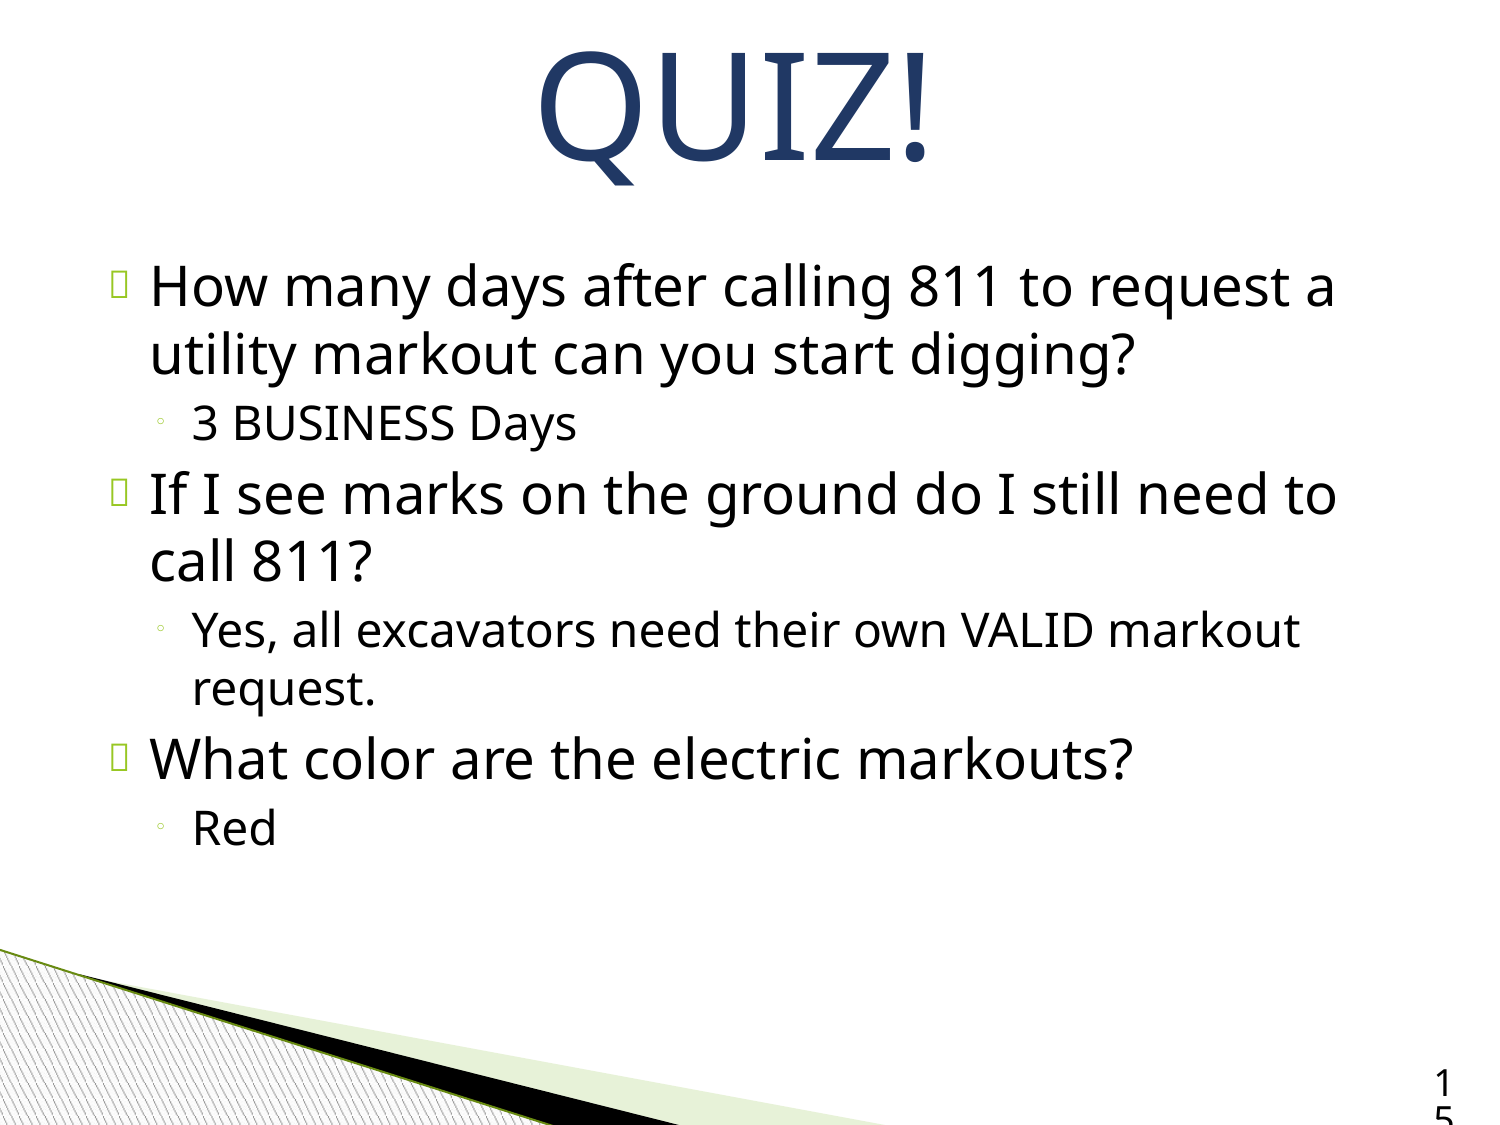

QUIZ!
# How many days after calling 811 to request a utility markout can you start digging?
3 BUSINESS Days
If I see marks on the ground do I still need to call 811?
Yes, all excavators need their own VALID markout request.
What color are the electric markouts?
Red